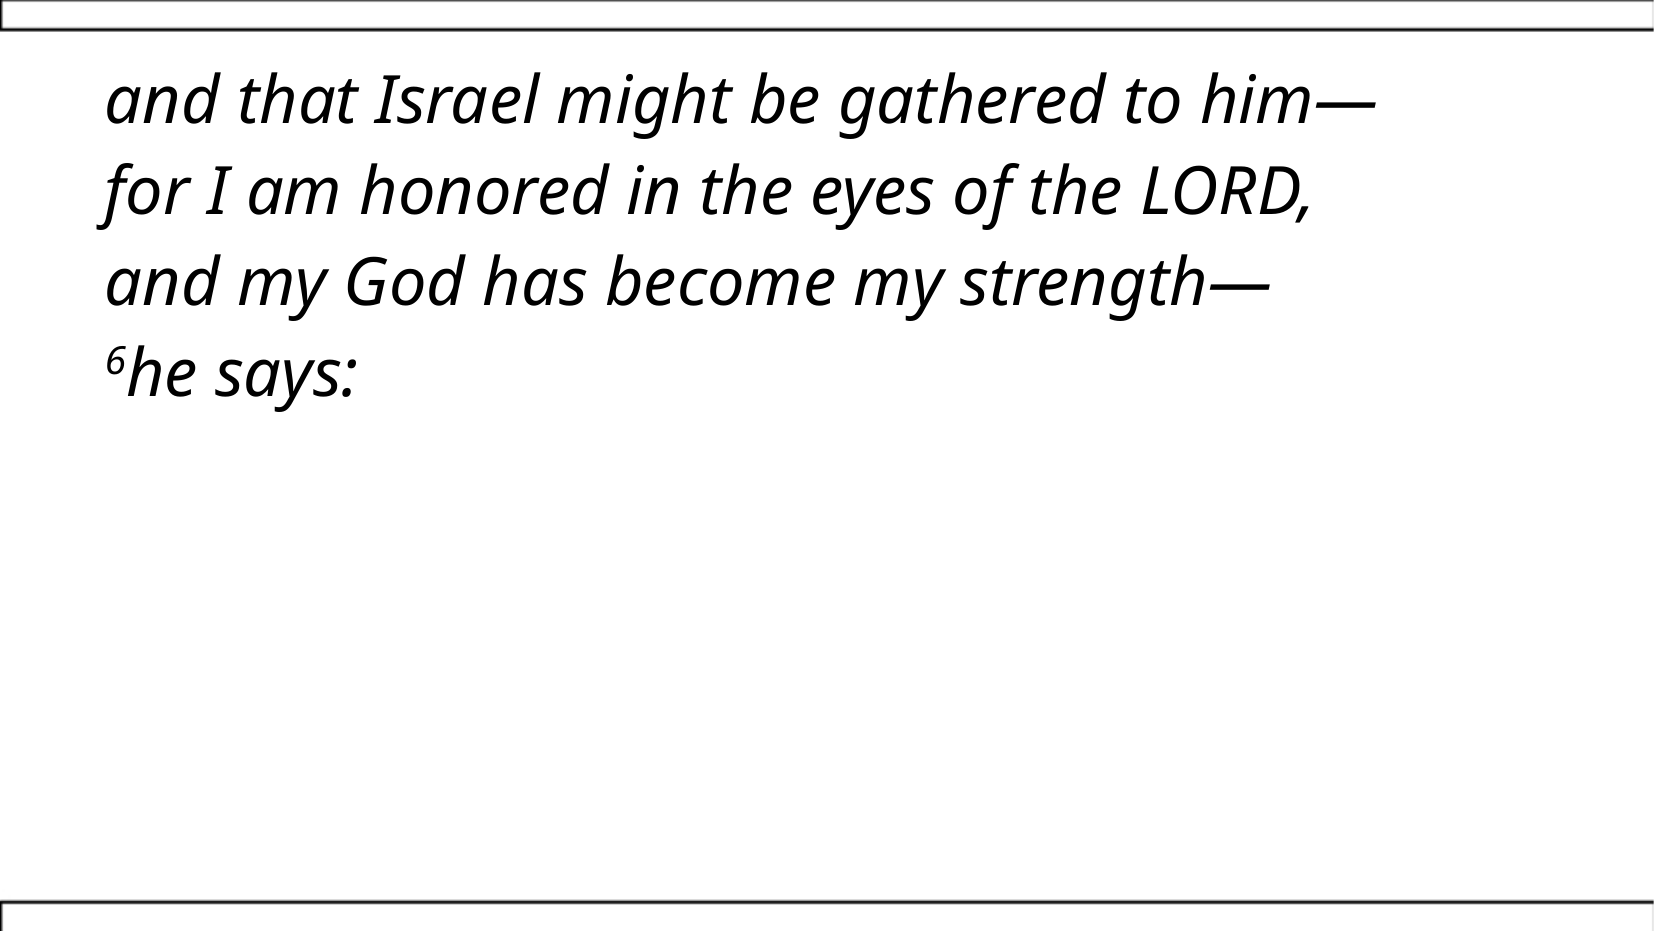

and that Israel might be gathered to him—
for I am honored in the eyes of the LORD,
and my God has become my strength—
6he says: